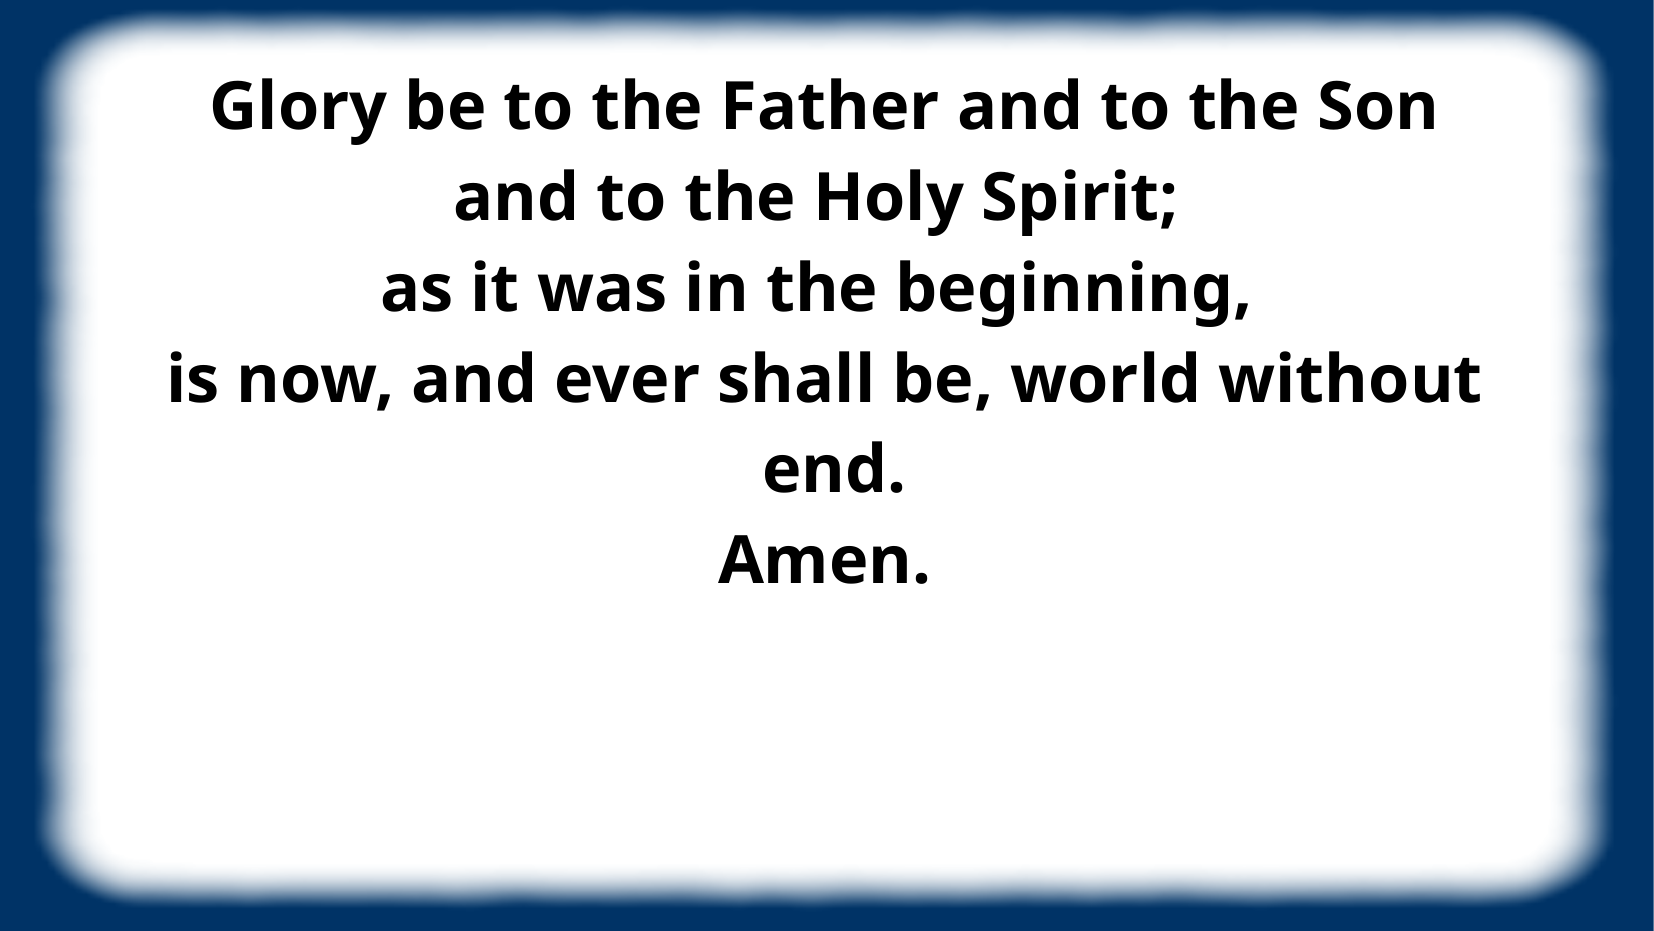

Glory be to the Father and to the Son
and to the Holy Spirit;
as it was in the beginning,
is now, and ever shall be, world without end.
Amen.